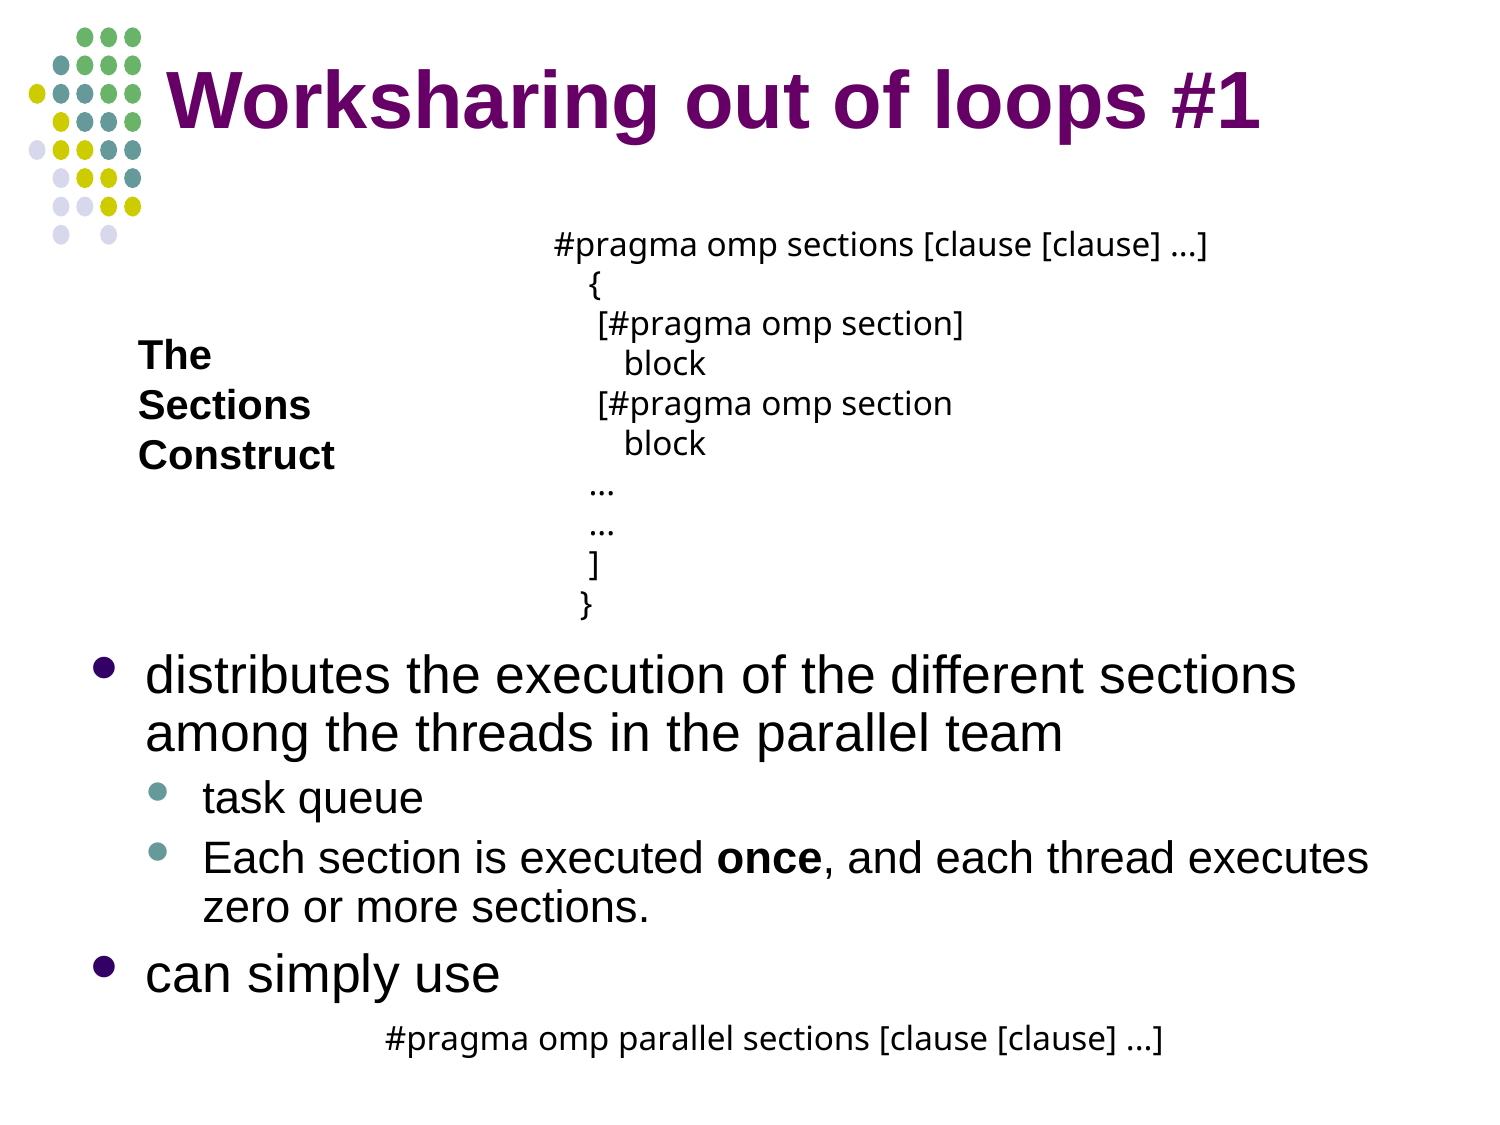

# Worksharing out of loops #1
#pragma omp sections [clause [clause] ...]
 {
 [#pragma omp section]
 block
 [#pragma omp section
 block
 ...
 ...
 ]
 }
The Sections Construct
distributes the execution of the different sections among the threads in the parallel team
task queue
Each section is executed once, and each thread executes zero or more sections.
can simply use
#pragma omp parallel sections [clause [clause] ...]